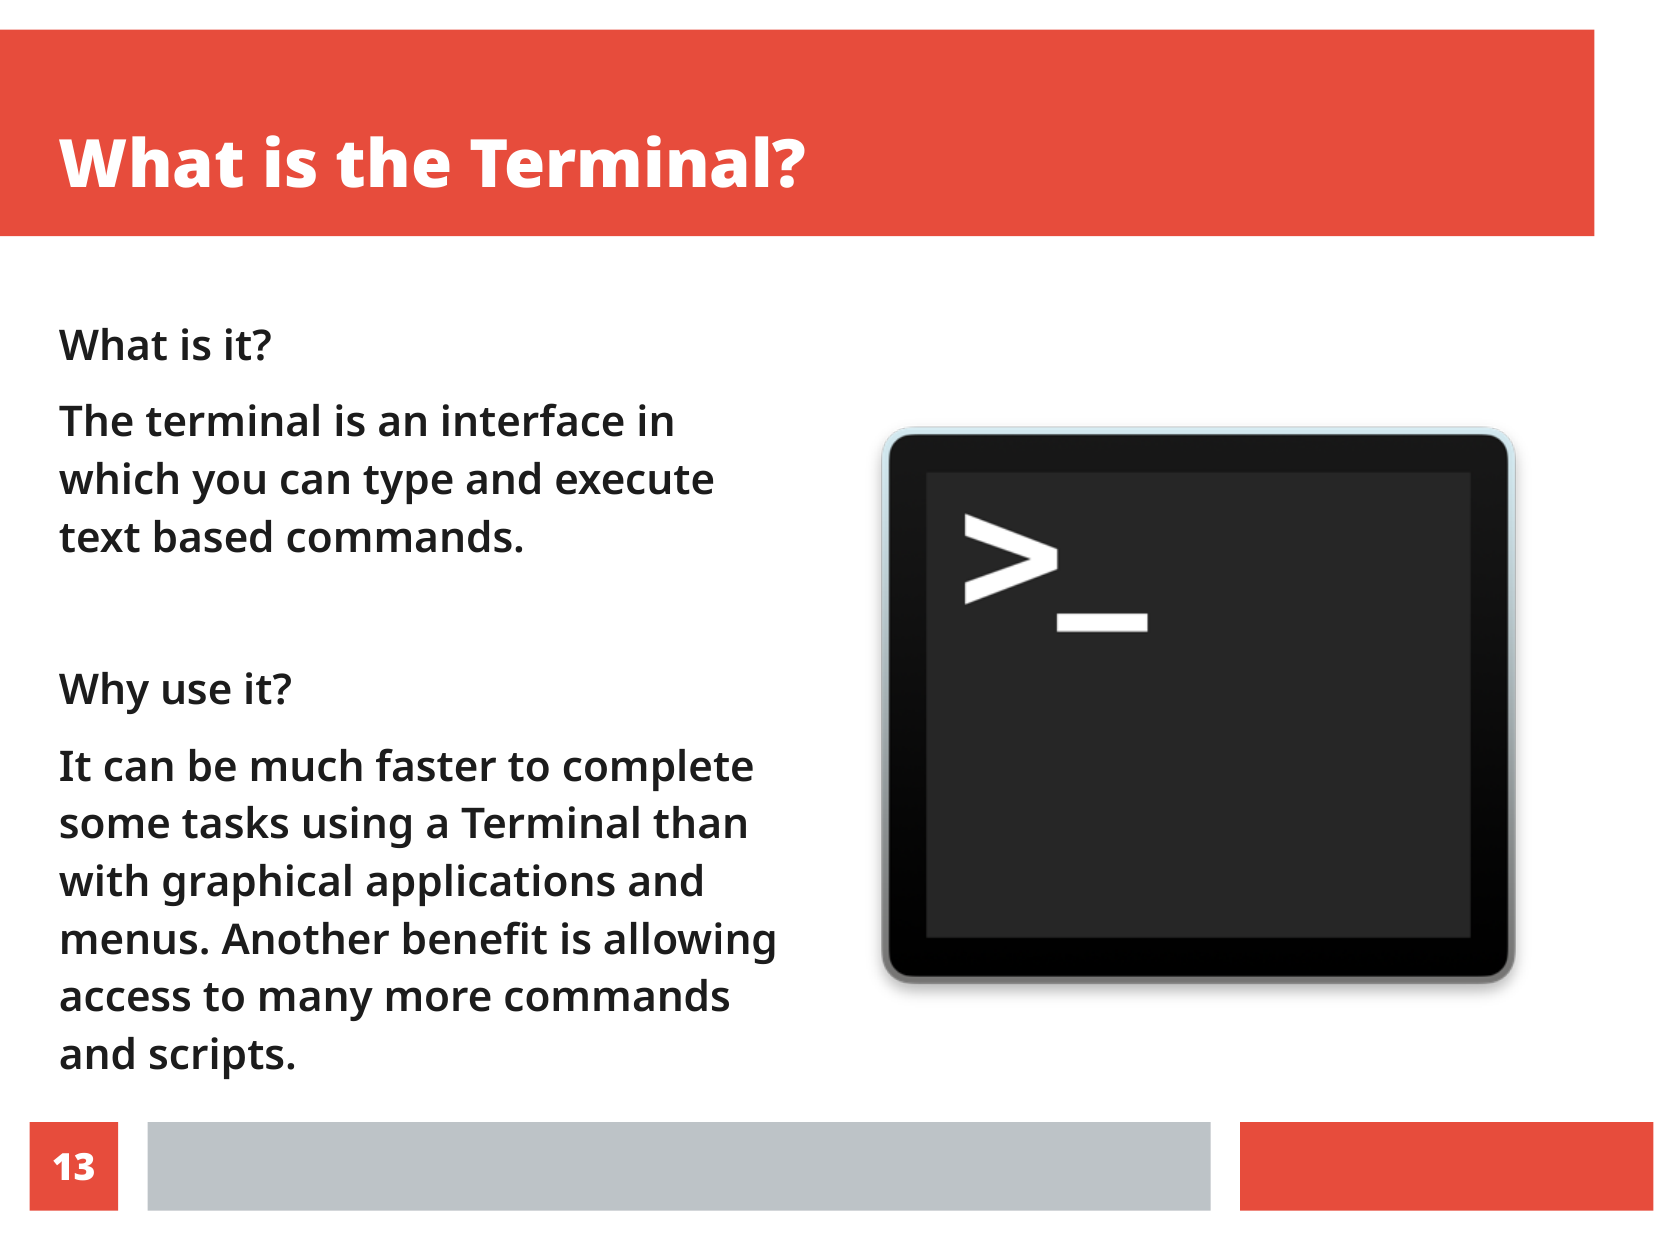

# What is the Terminal?
What is it?
The terminal is an interface in which you can type and execute text based commands.
Why use it?
It can be much faster to complete some tasks using a Terminal than with graphical applications and menus. Another benefit is allowing access to many more commands and scripts.
13